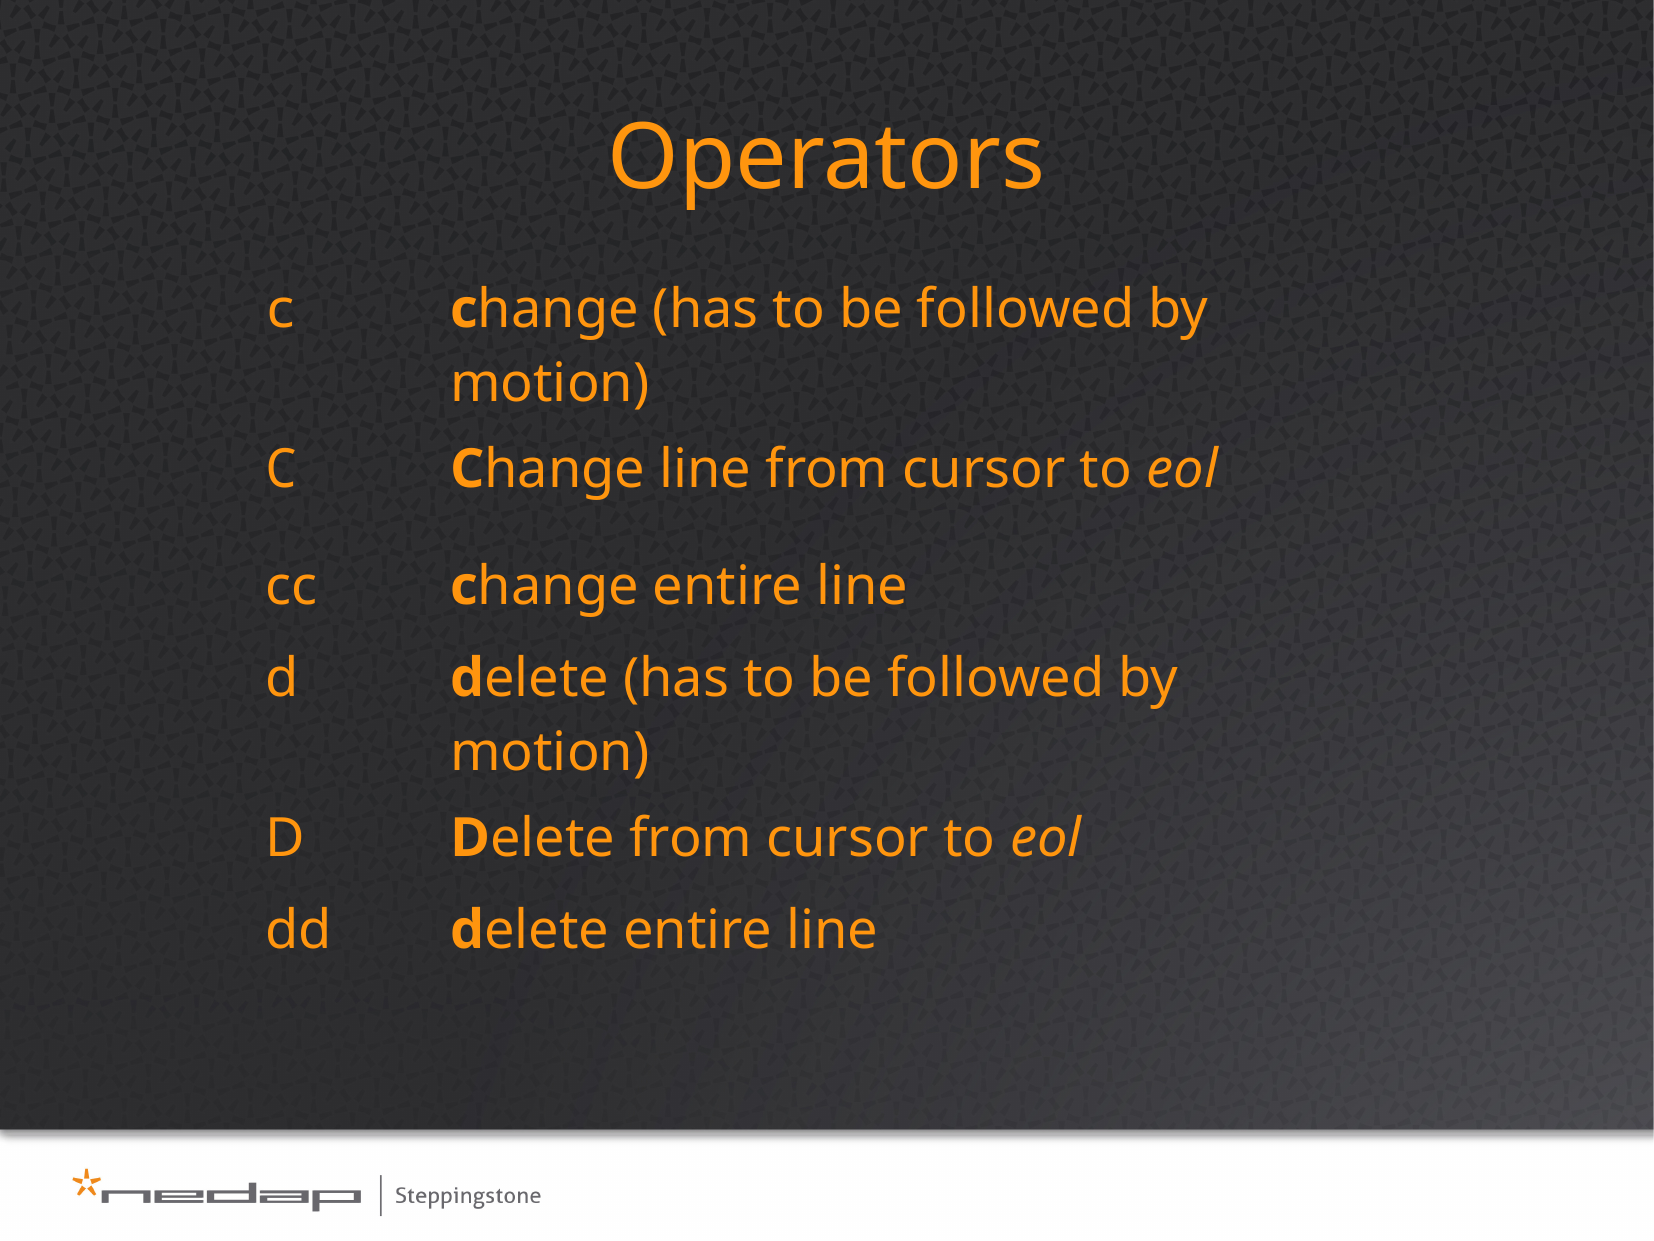

# Operators
| c | change (has to be followed by motion) |
| --- | --- |
| C | Change line from cursor to eol |
| cc | change entire line |
| d | delete (has to be followed by motion) |
| D | Delete from cursor to eol |
| dd | delete entire line |